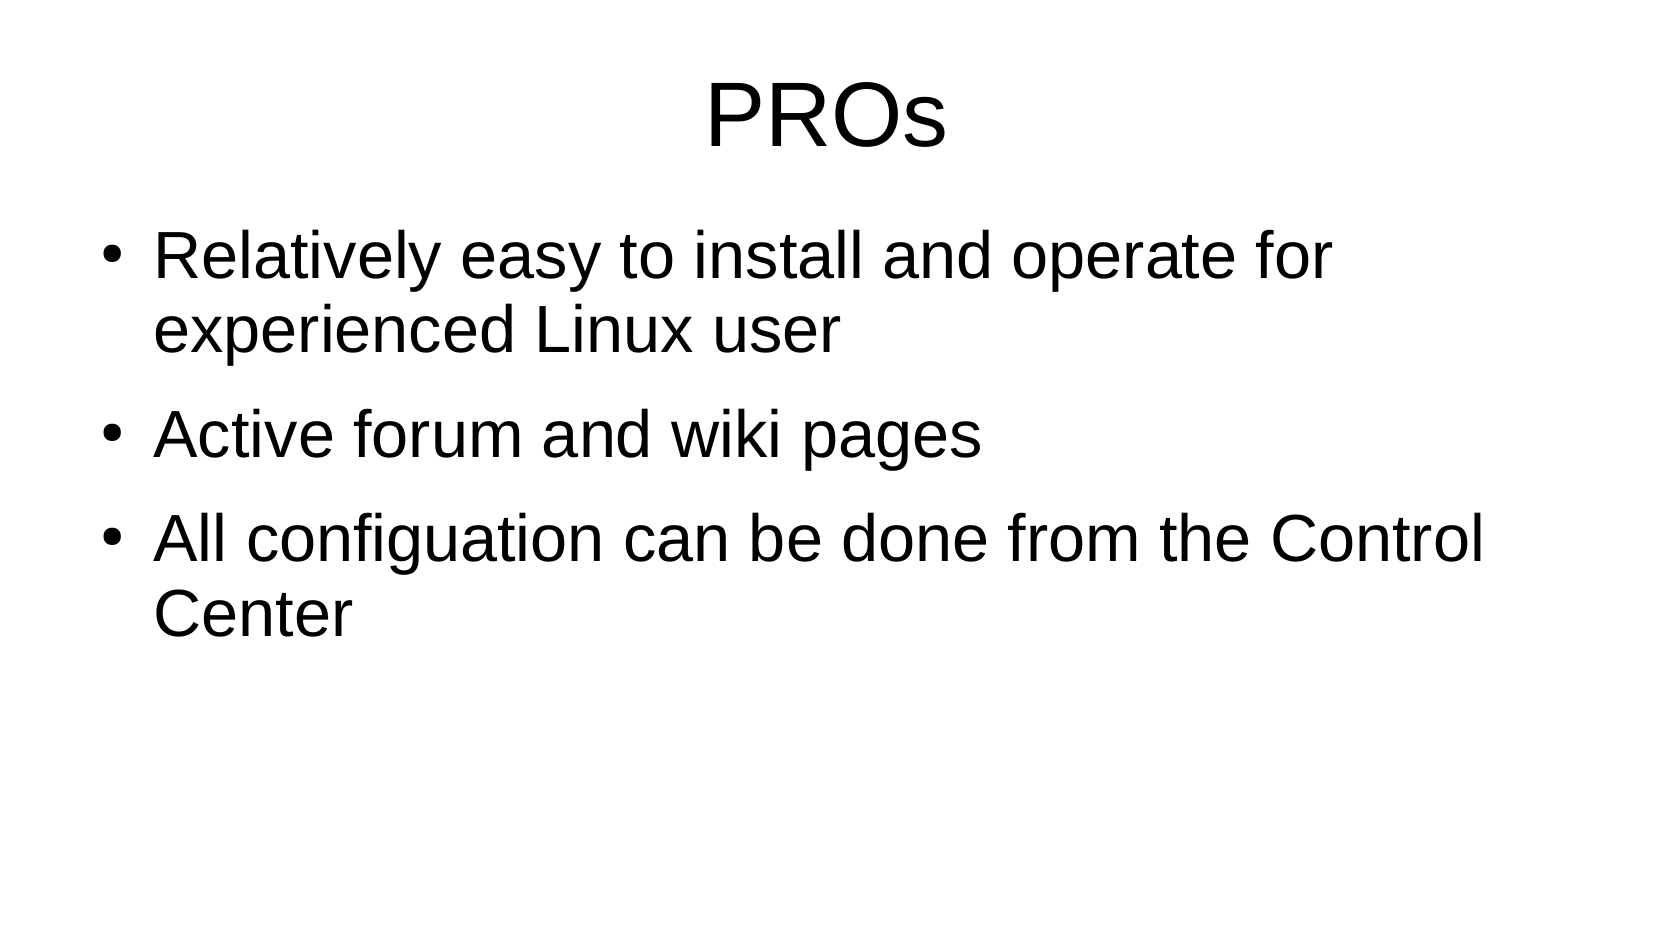

# PROs
Relatively easy to install and operate for experienced Linux user
Active forum and wiki pages
All configuation can be done from the Control Center